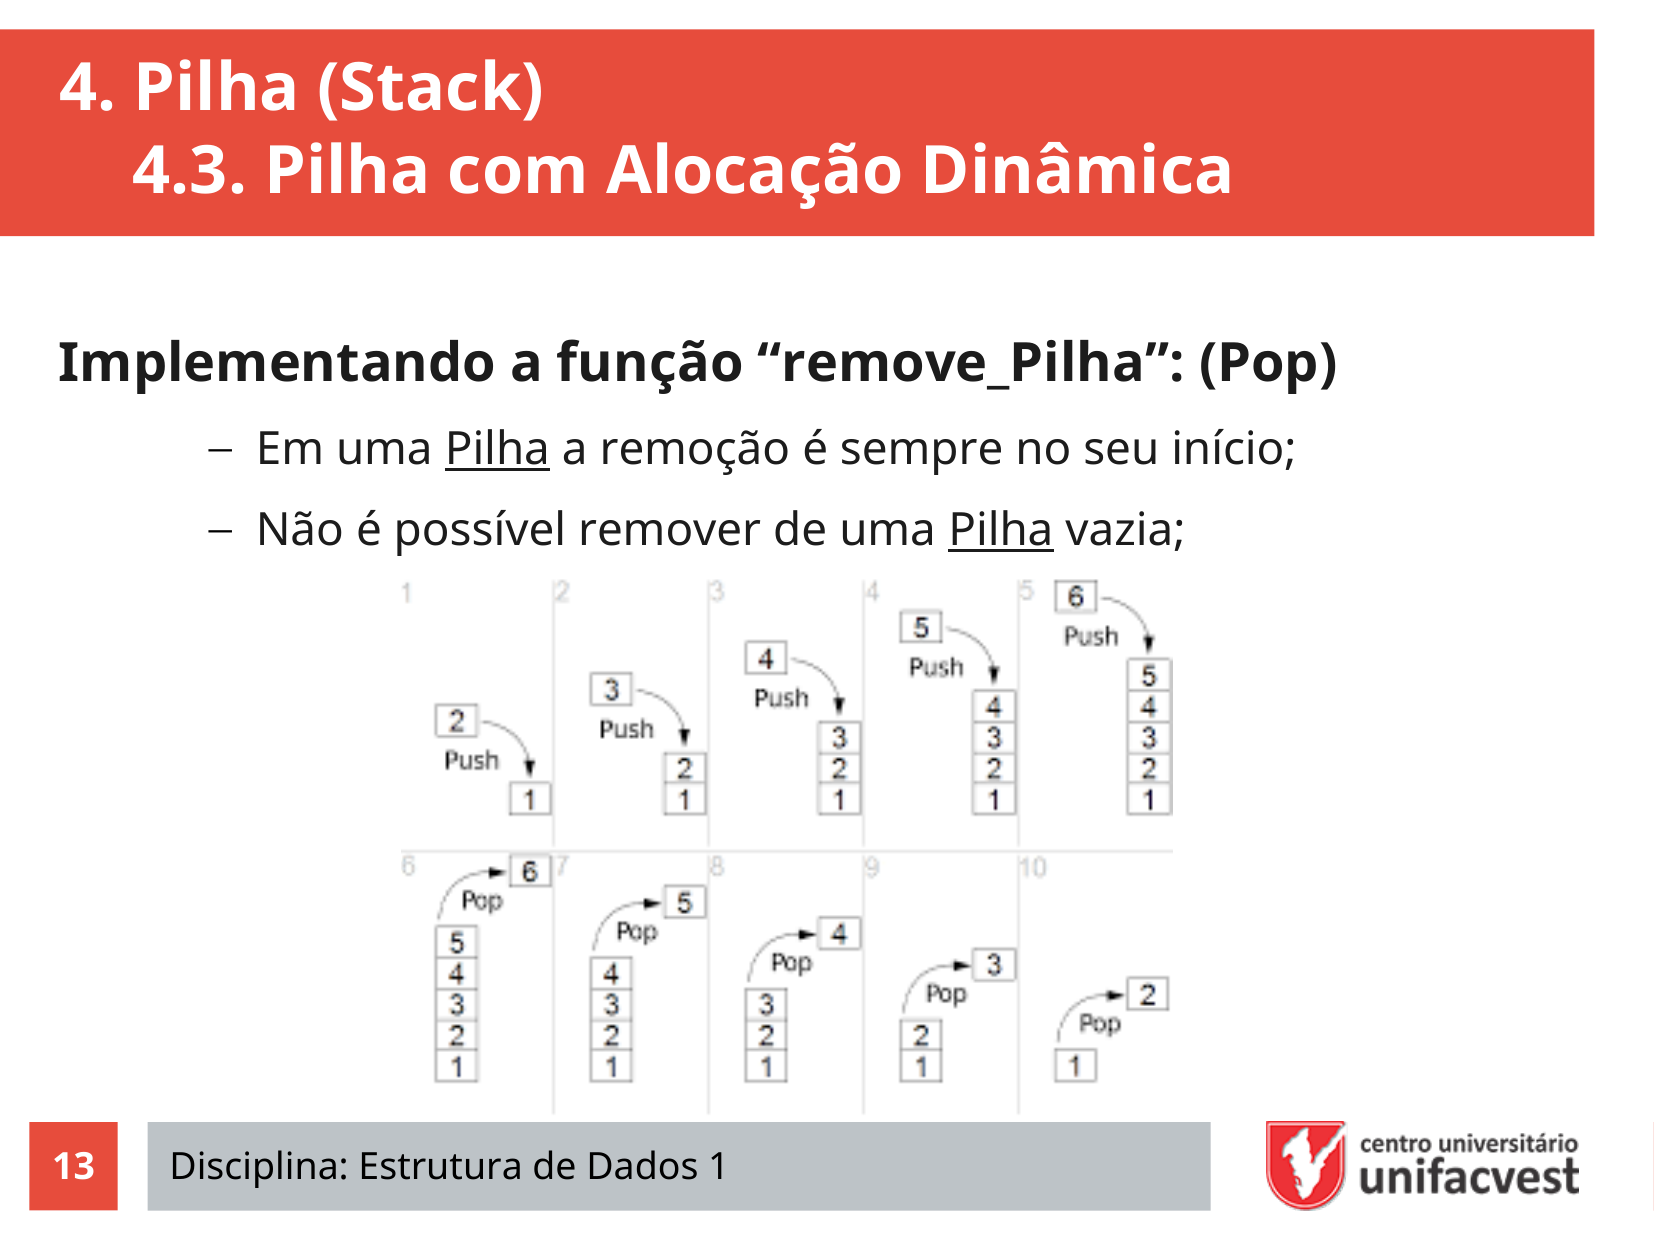

# 4. Pilha (Stack) 4.3. Pilha com Alocação Dinâmica
Implementando a função “remove_Pilha”: (Pop)
Em uma Pilha a remoção é sempre no seu início;
Não é possível remover de uma Pilha vazia;
13
Disciplina: Estrutura de Dados 1